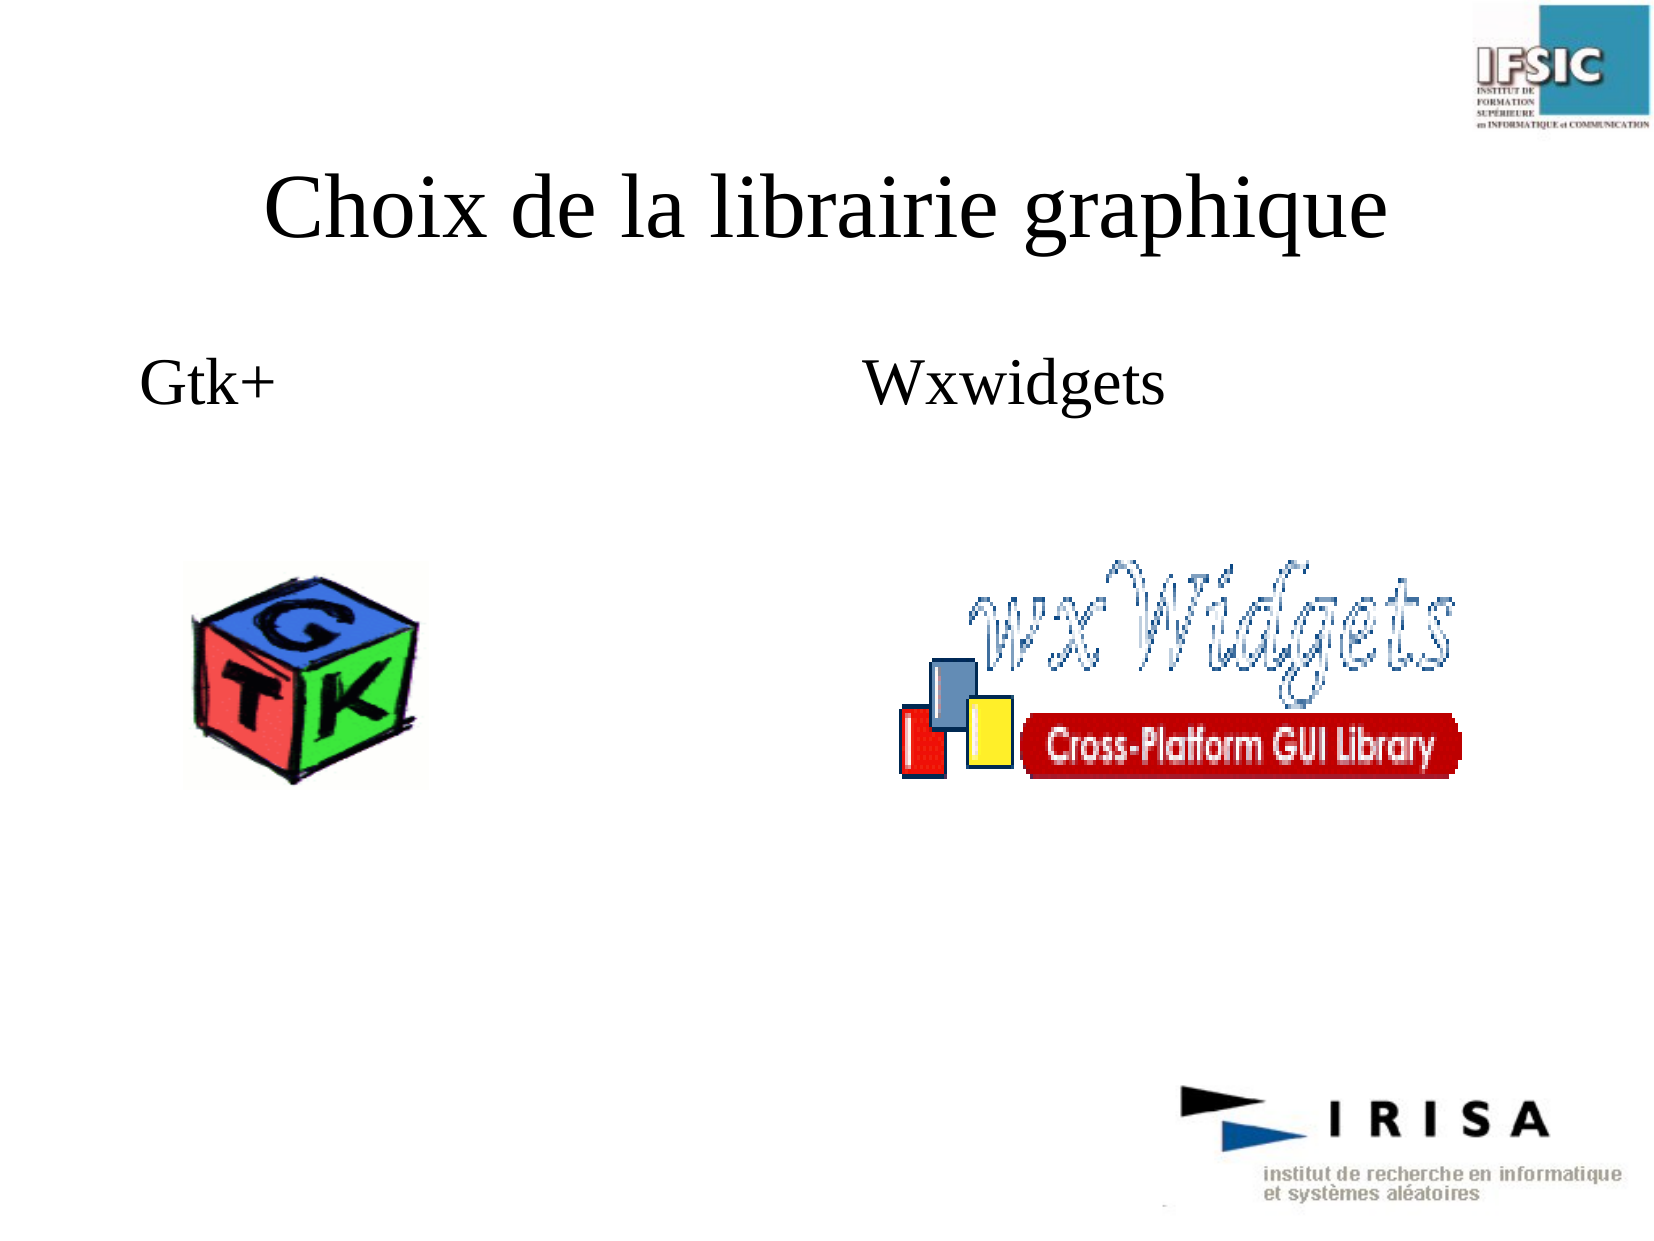

# Choix de la librairie graphique
Gtk+
Wxwidgets